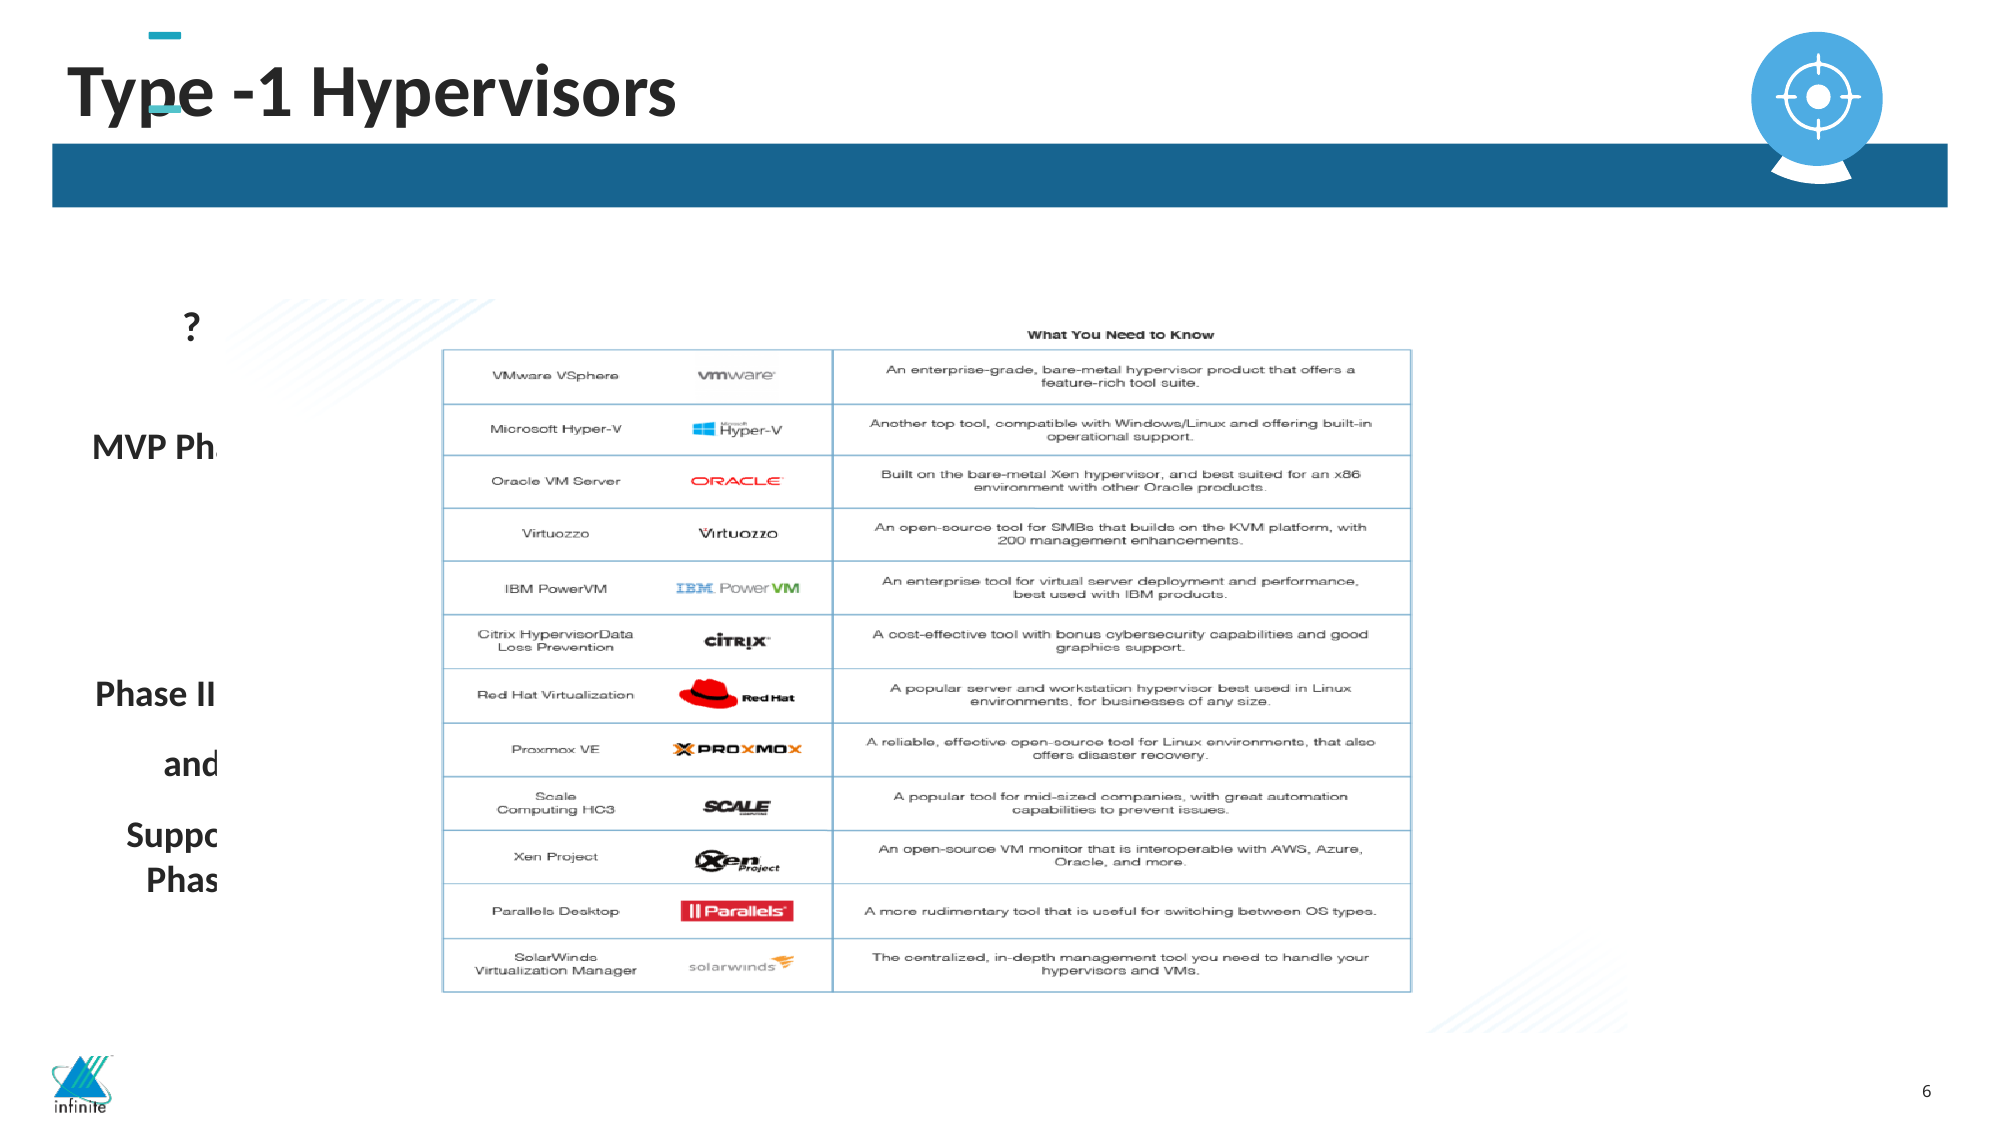

Type -1 Hypervisors
?
MVP Phase
Phase II & III
and
Support
Phase